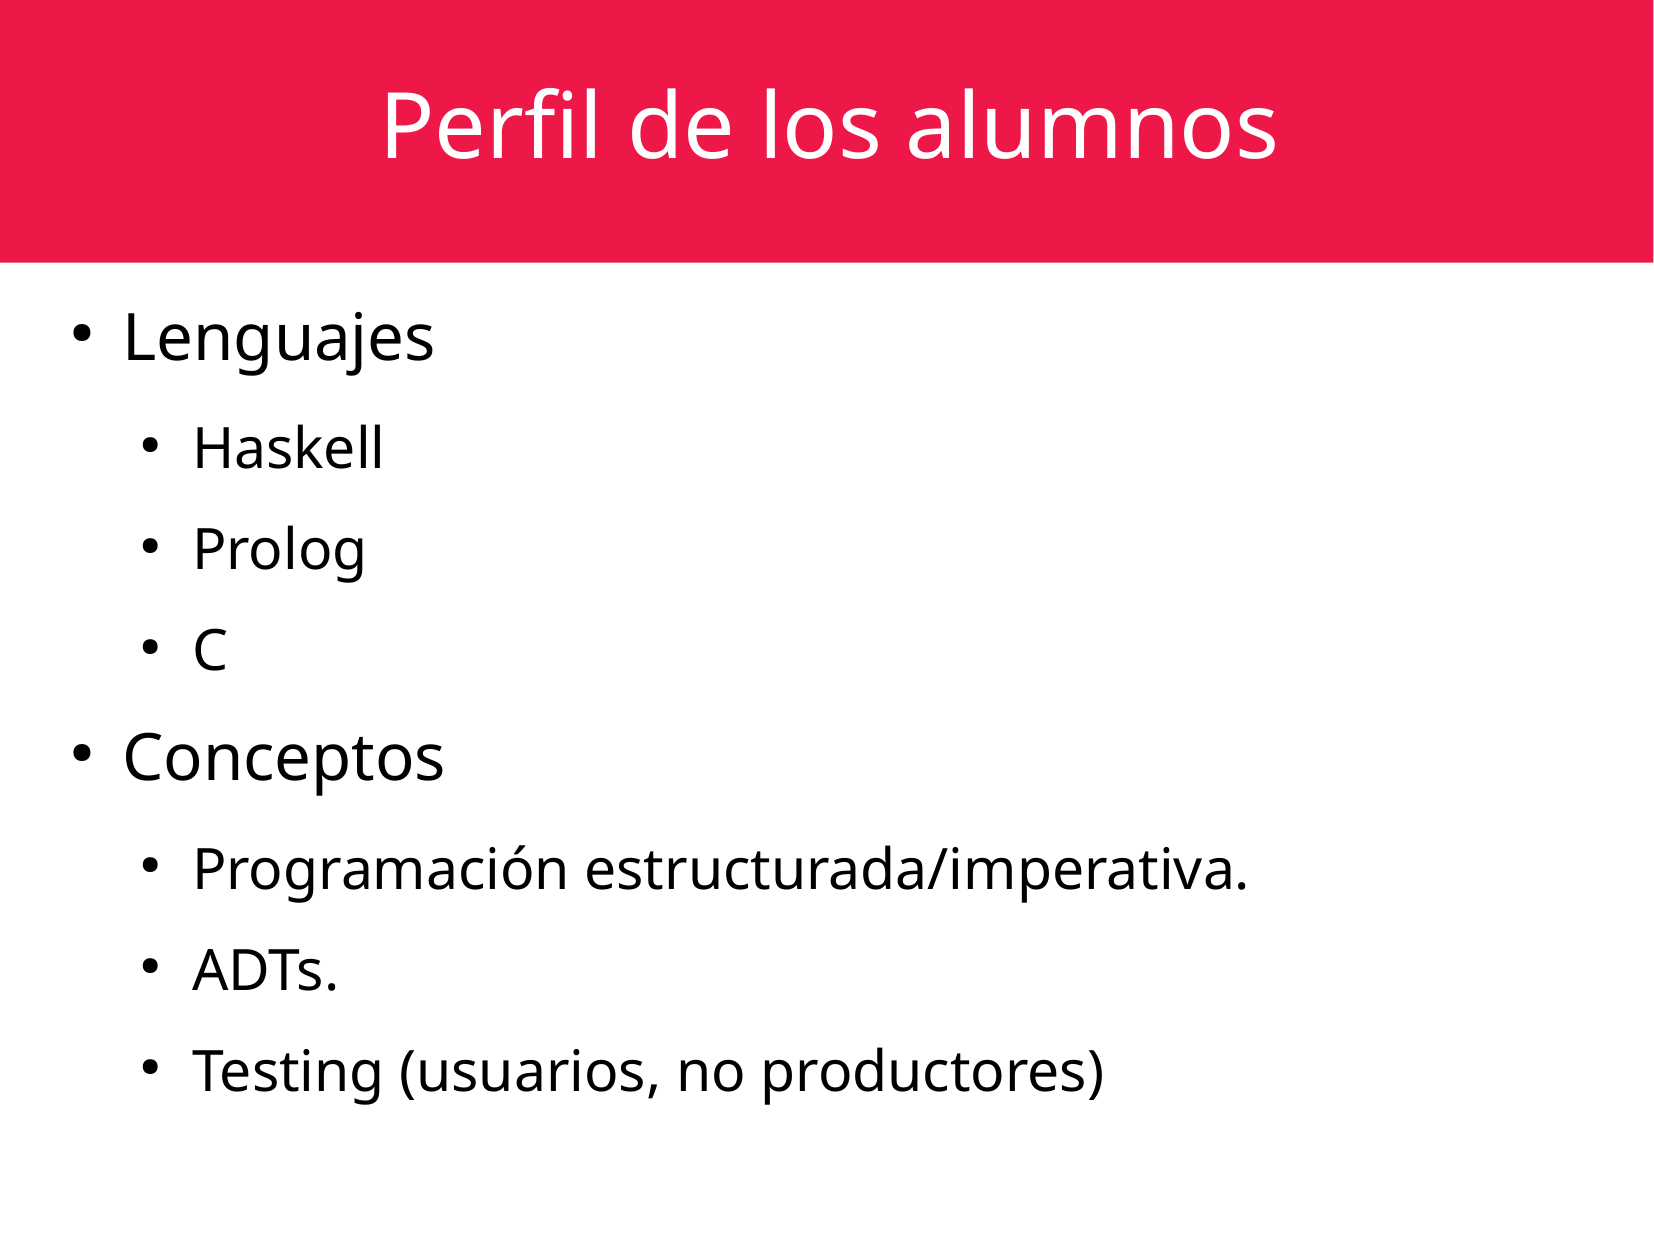

# Perfil de los alumnos
Lenguajes
Haskell
Prolog
C
Conceptos
Programación estructurada/imperativa.
ADTs.
Testing (usuarios, no productores)